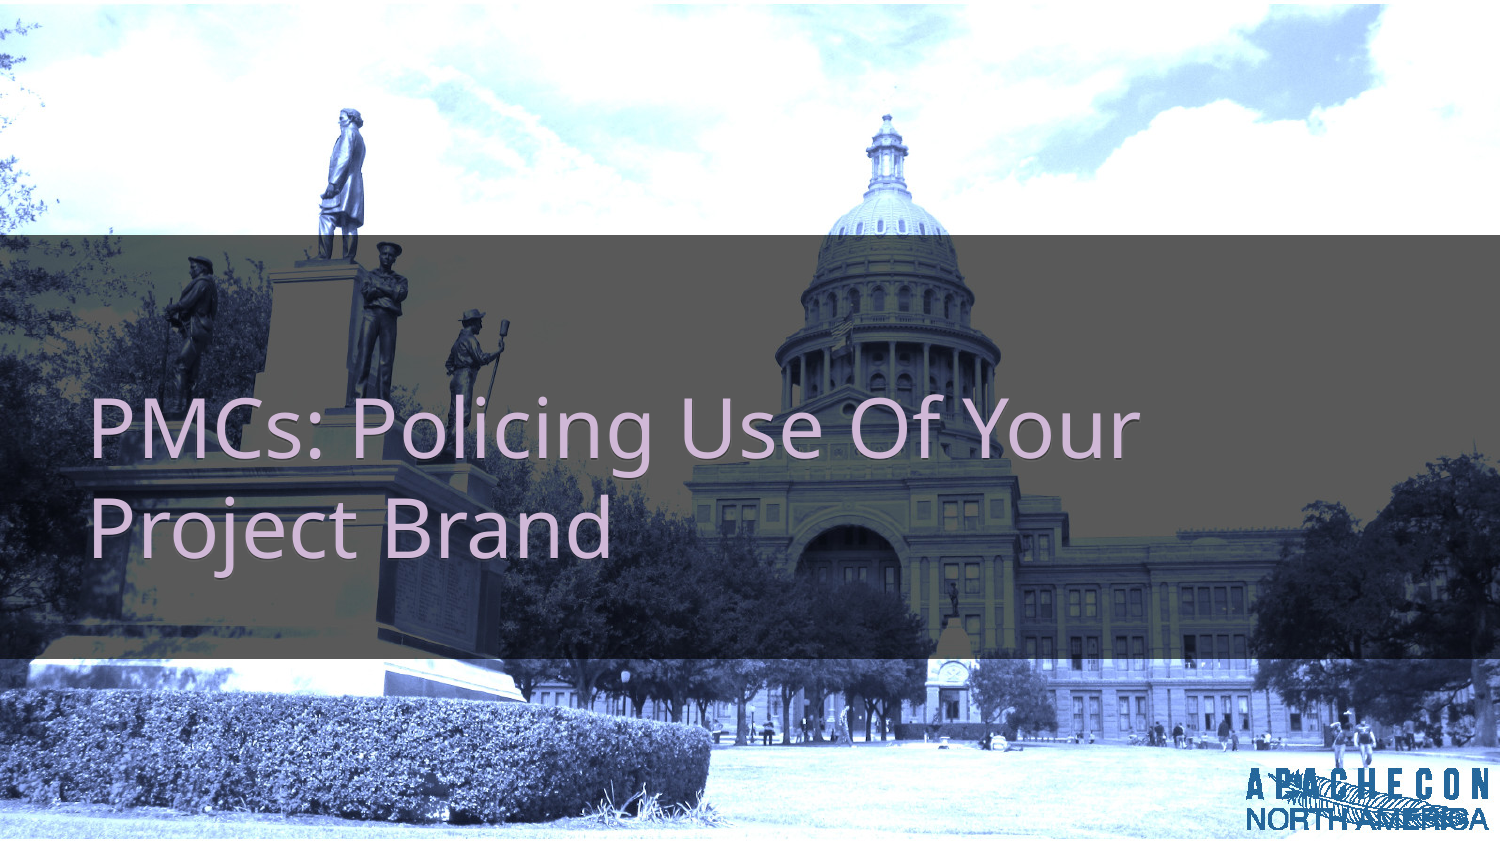

# PMCs: Policing Use Of Your Project Brand